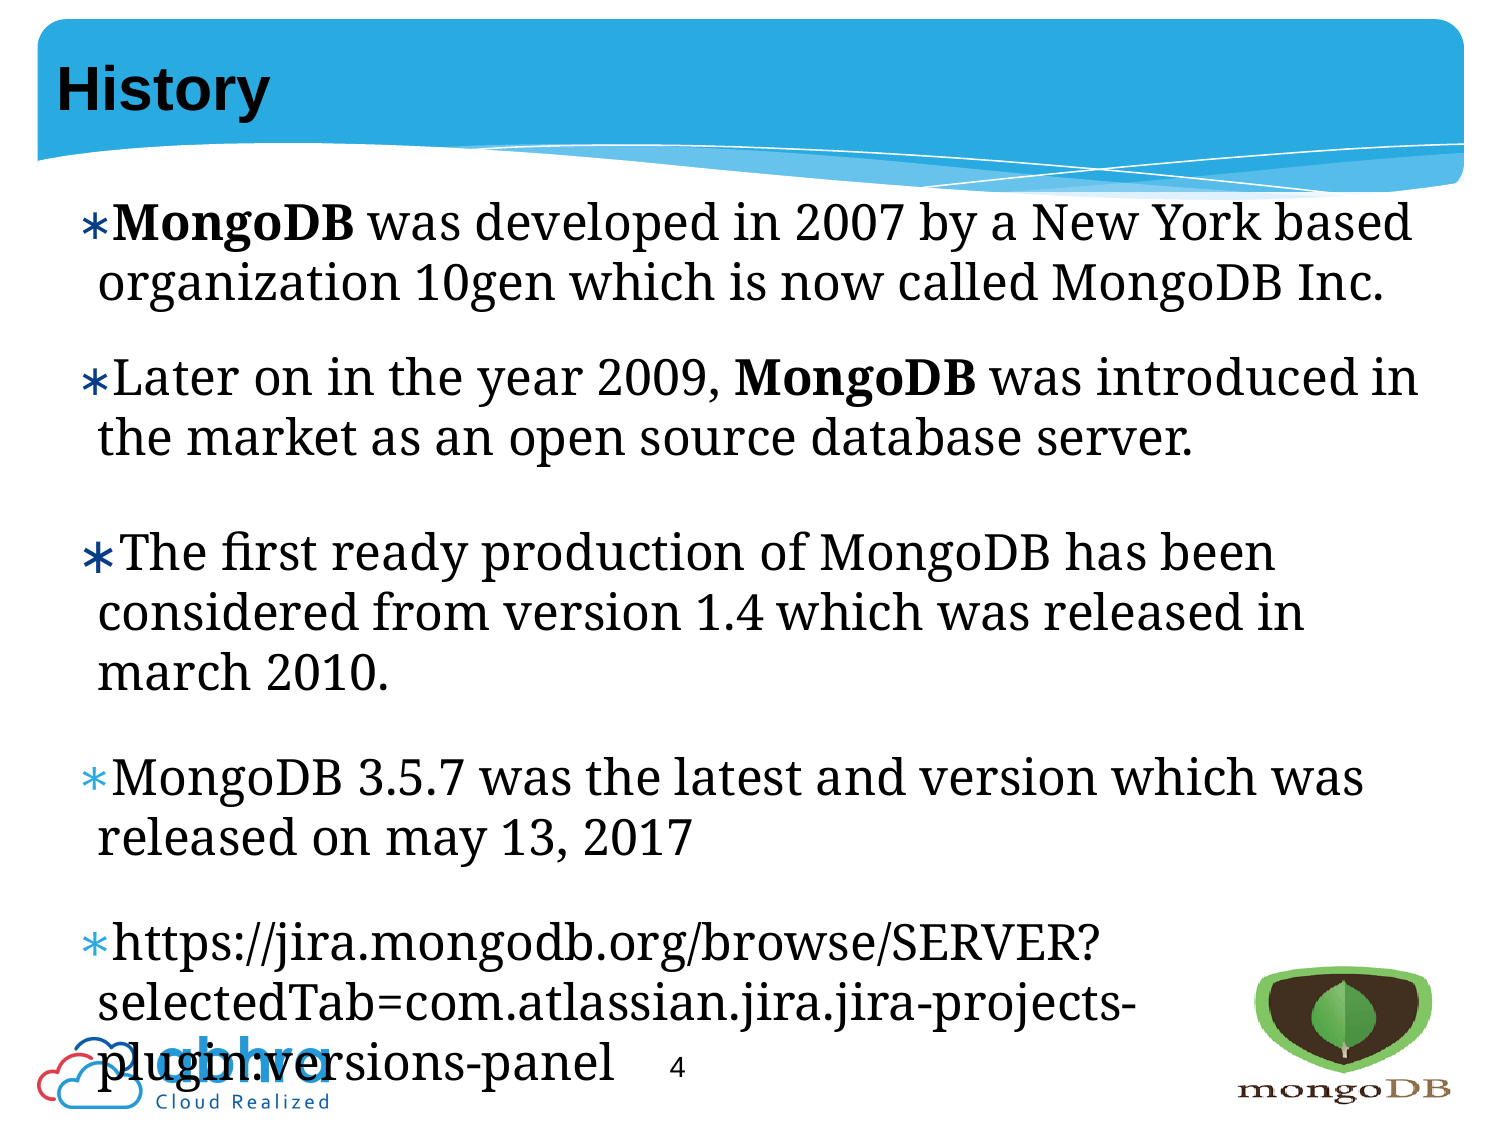

History
# MongoDB was developed in 2007 by a New York based organization 10gen which is now called MongoDB Inc.
Later on in the year 2009, MongoDB was introduced in the market as an open source database server.
The first ready production of MongoDB has been considered from version 1.4 which was released in march 2010.
MongoDB 3.5.7 was the latest and version which was released on may 13, 2017
https://jira.mongodb.org/browse/SERVER?selectedTab=com.atlassian.jira.jira-projects-plugin:versions-panel
8/3/16